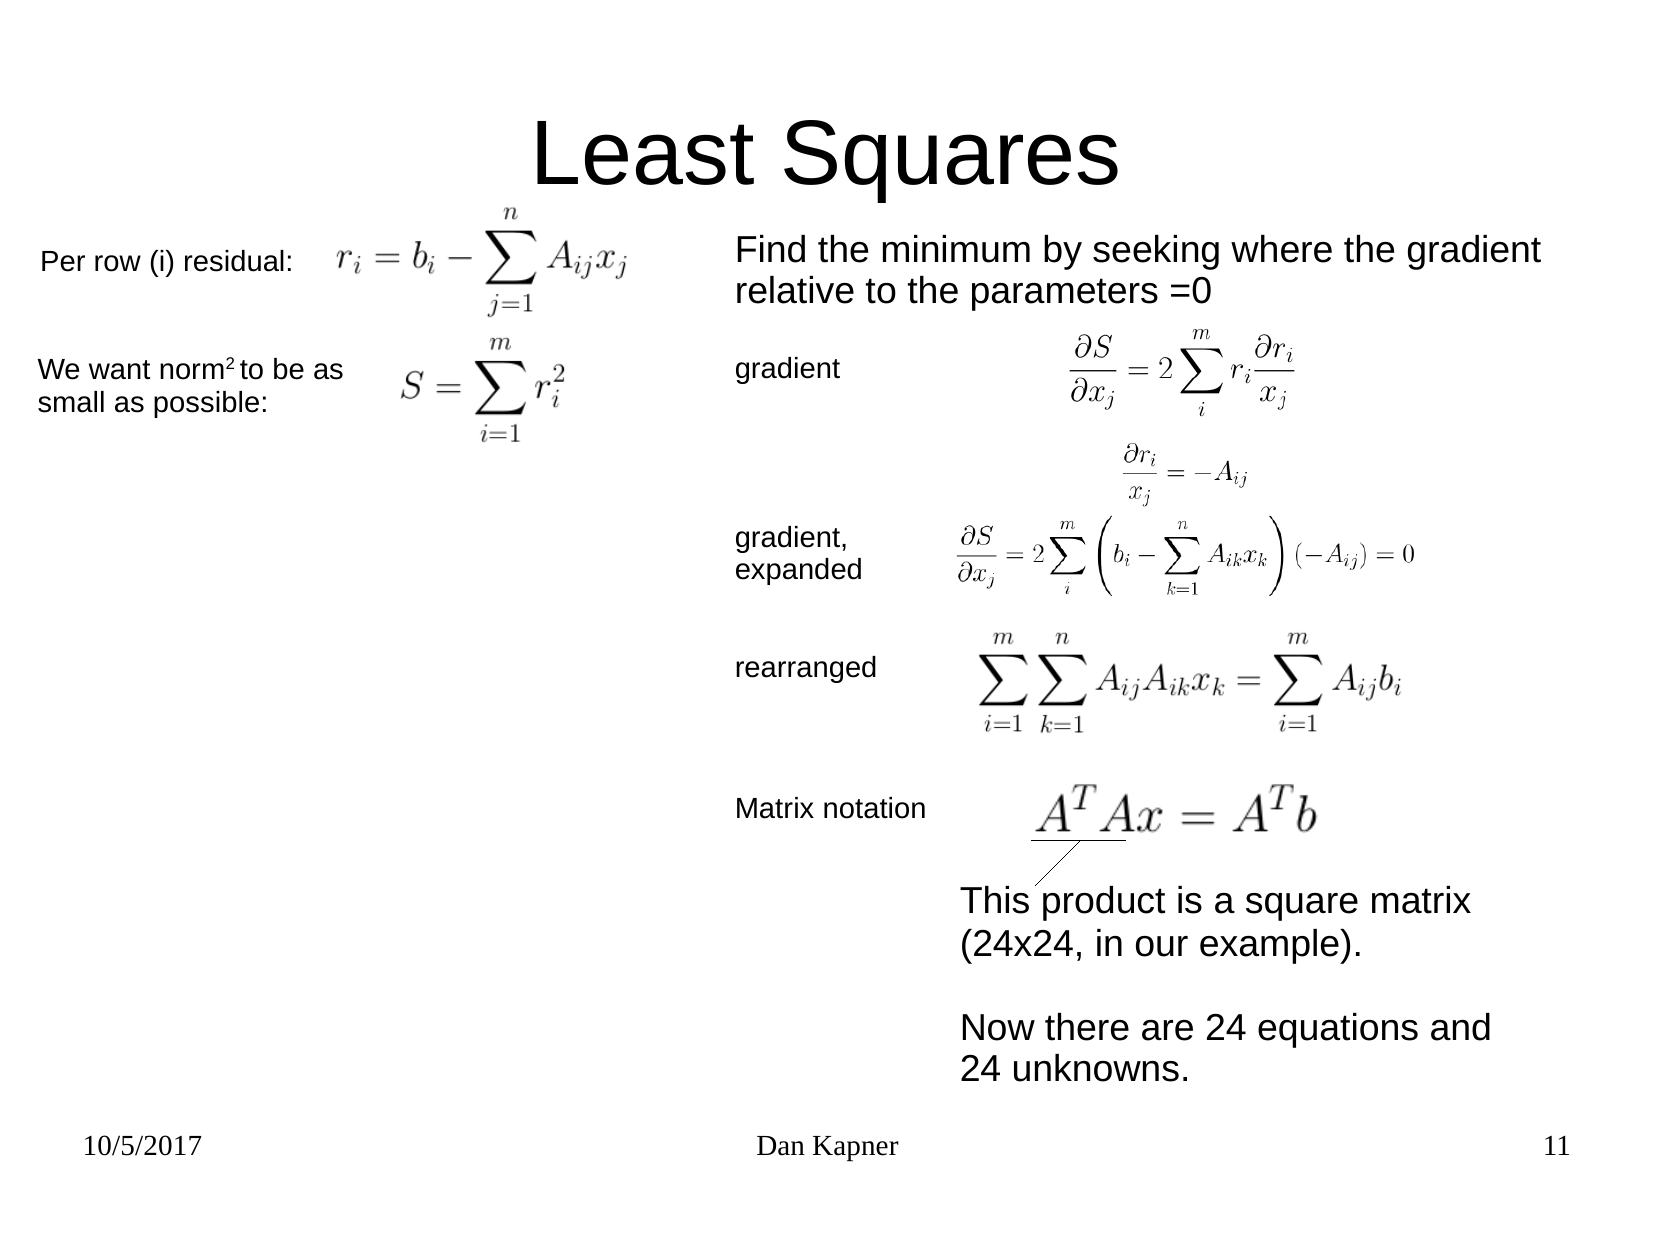

# Least Squares
Find the minimum by seeking where the gradient relative to the parameters =0
Per row (i) residual:
gradient
We want norm2 to be as small as possible:
gradient, expanded
rearranged
Matrix notation
This product is a square matrix (24x24, in our example).
Now there are 24 equations and 24 unknowns.
10/5/2017
Dan Kapner
11